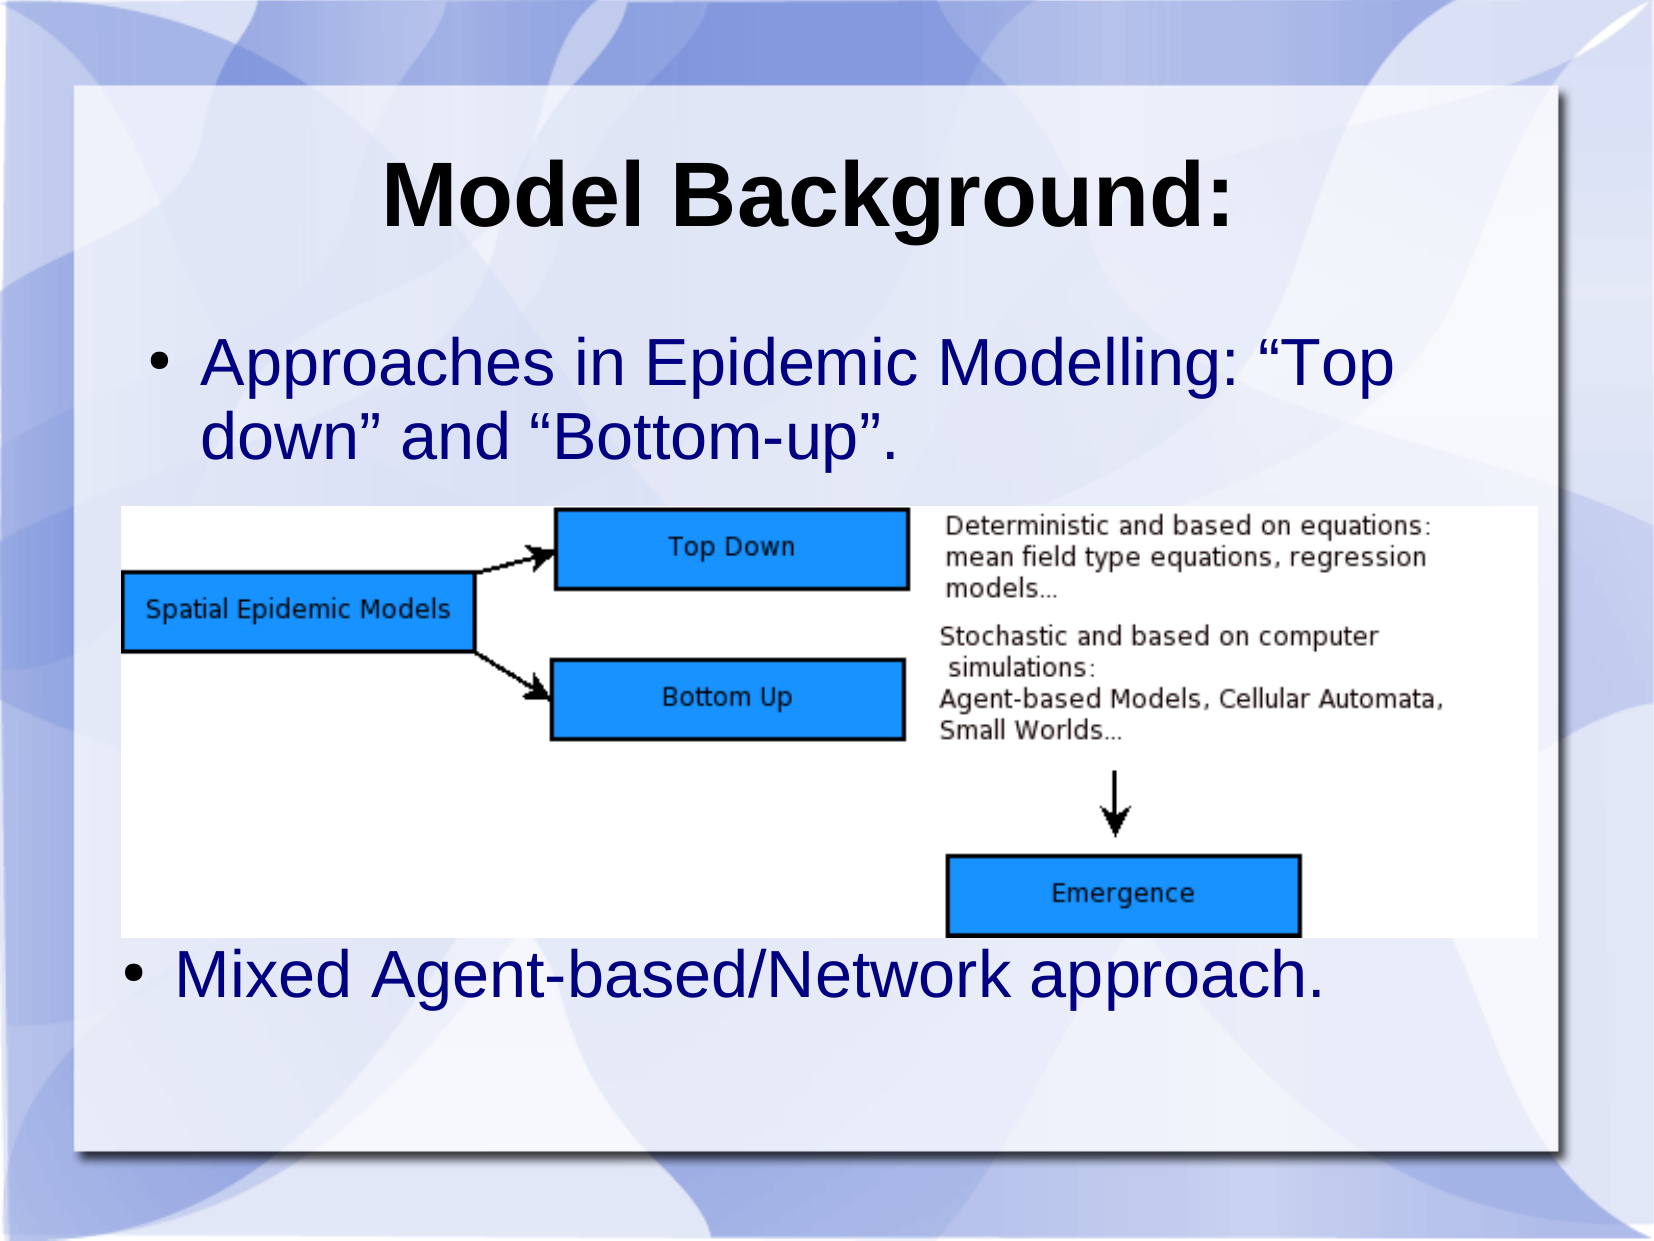

# Model Background:
Approaches in Epidemic Modelling: “Top down” and “Bottom-up”.
Mixed Agent-based/Network approach.